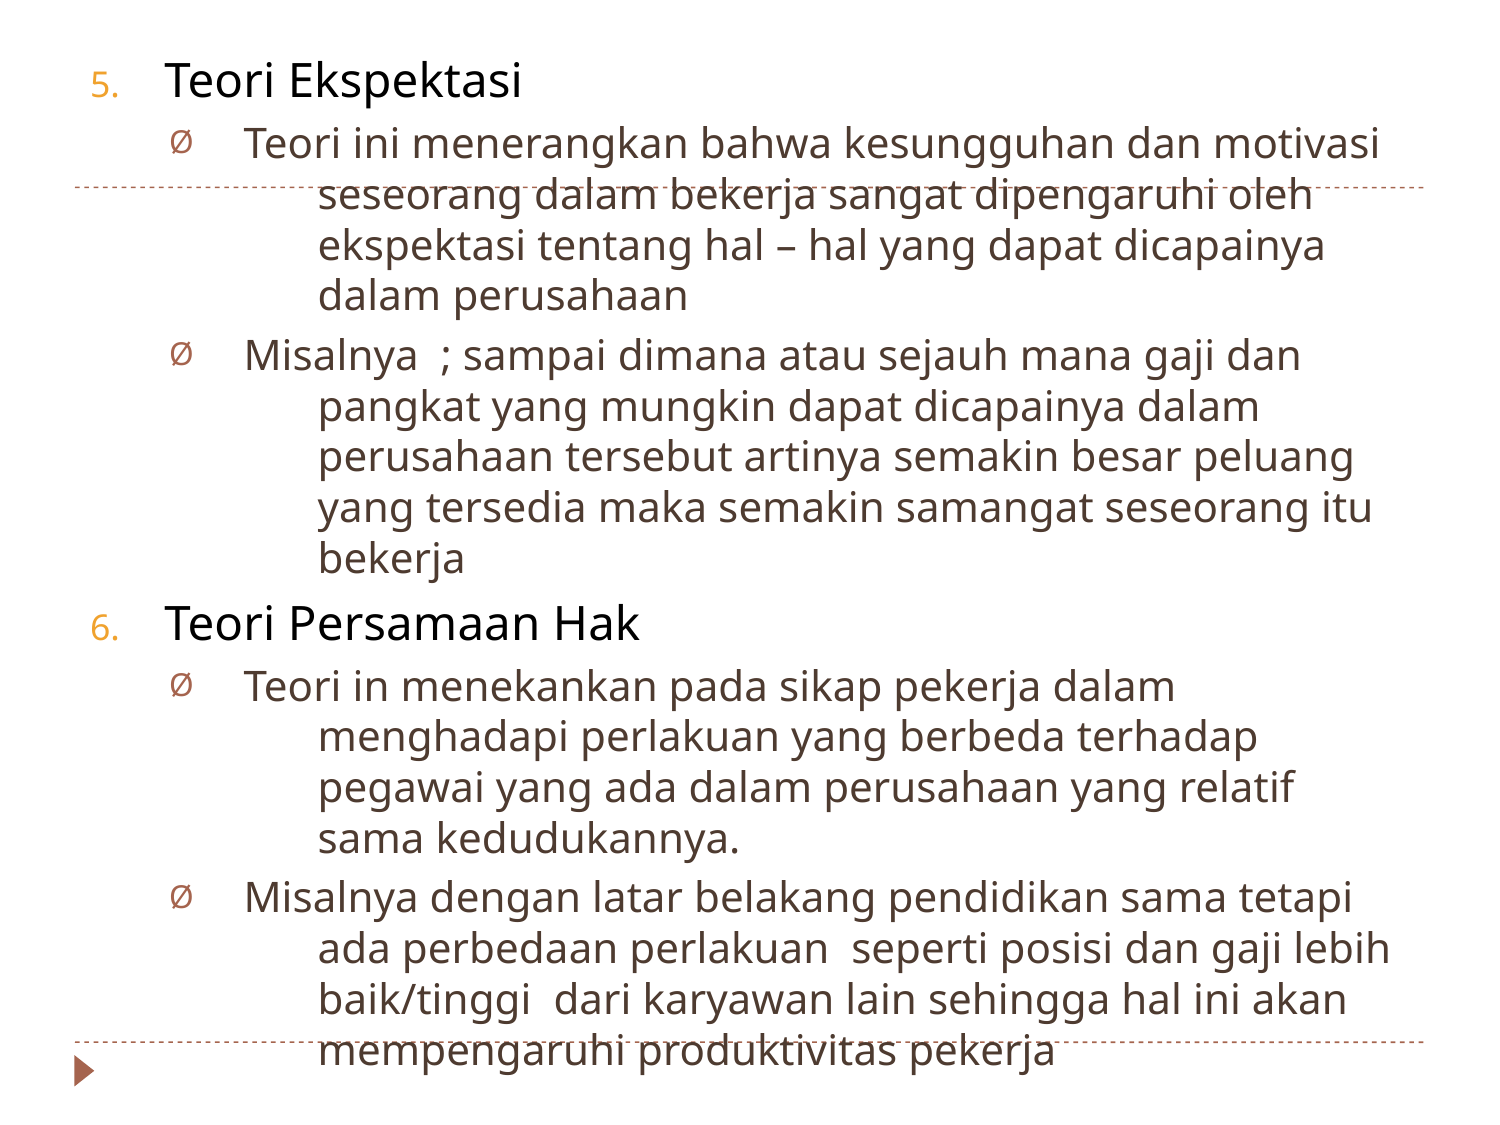

# Teori Ekspektasi
Teori ini menerangkan bahwa kesungguhan dan motivasi seseorang dalam bekerja sangat dipengaruhi oleh ekspektasi tentang hal – hal yang dapat dicapainya dalam perusahaan
Misalnya ; sampai dimana atau sejauh mana gaji dan pangkat yang mungkin dapat dicapainya dalam perusahaan tersebut artinya semakin besar peluang yang tersedia maka semakin samangat seseorang itu bekerja
Teori Persamaan Hak
Teori in menekankan pada sikap pekerja dalam menghadapi perlakuan yang berbeda terhadap pegawai yang ada dalam perusahaan yang relatif sama kedudukannya.
Misalnya dengan latar belakang pendidikan sama tetapi ada perbedaan perlakuan seperti posisi dan gaji lebih baik/tinggi dari karyawan lain sehingga hal ini akan mempengaruhi produktivitas pekerja